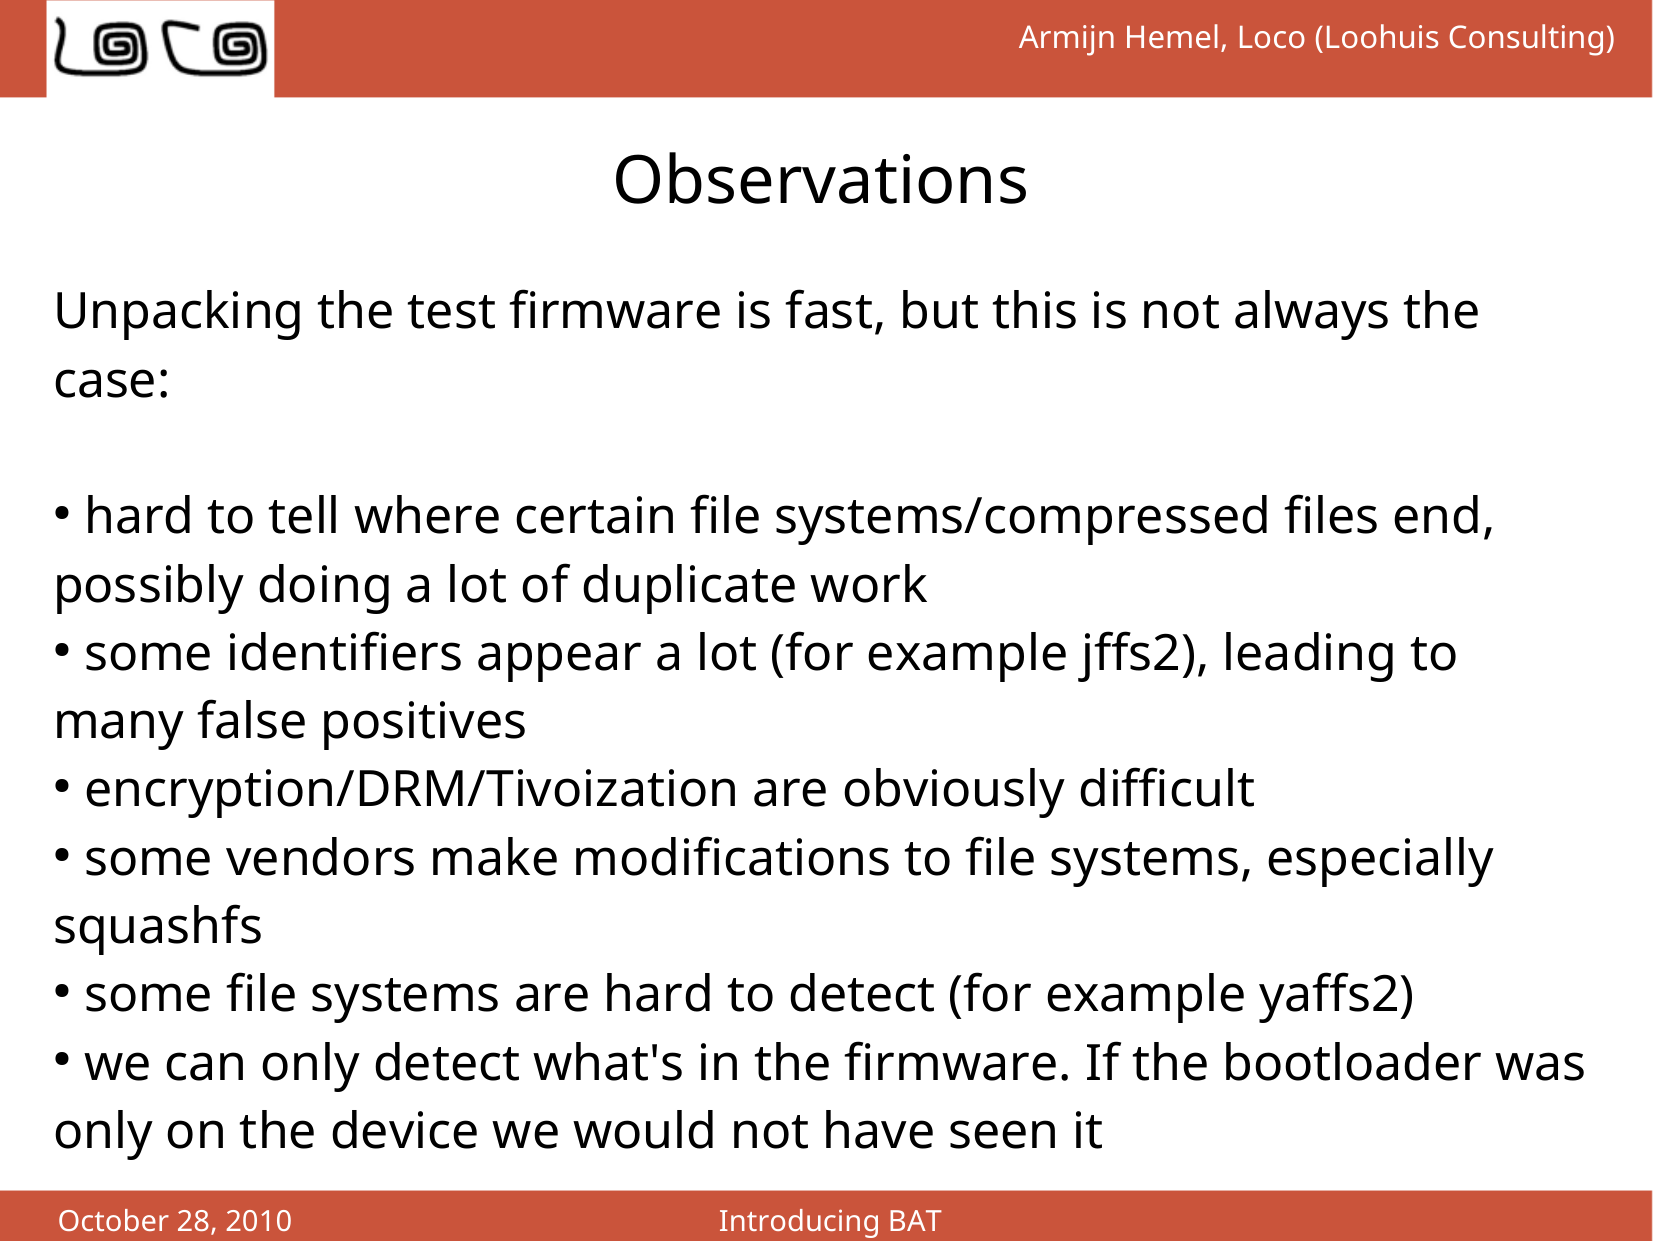

# Observations
Unpacking the test firmware is fast, but this is not always the case:
 hard to tell where certain file systems/compressed files end, possibly doing a lot of duplicate work
 some identifiers appear a lot (for example jffs2), leading to many false positives
 encryption/DRM/Tivoization are obviously difficult
 some vendors make modifications to file systems, especially squashfs
 some file systems are hard to detect (for example yaffs2)
 we can only detect what's in the firmware. If the bootloader was only on the device we would not have seen it
Comet: practical solution or crutch?